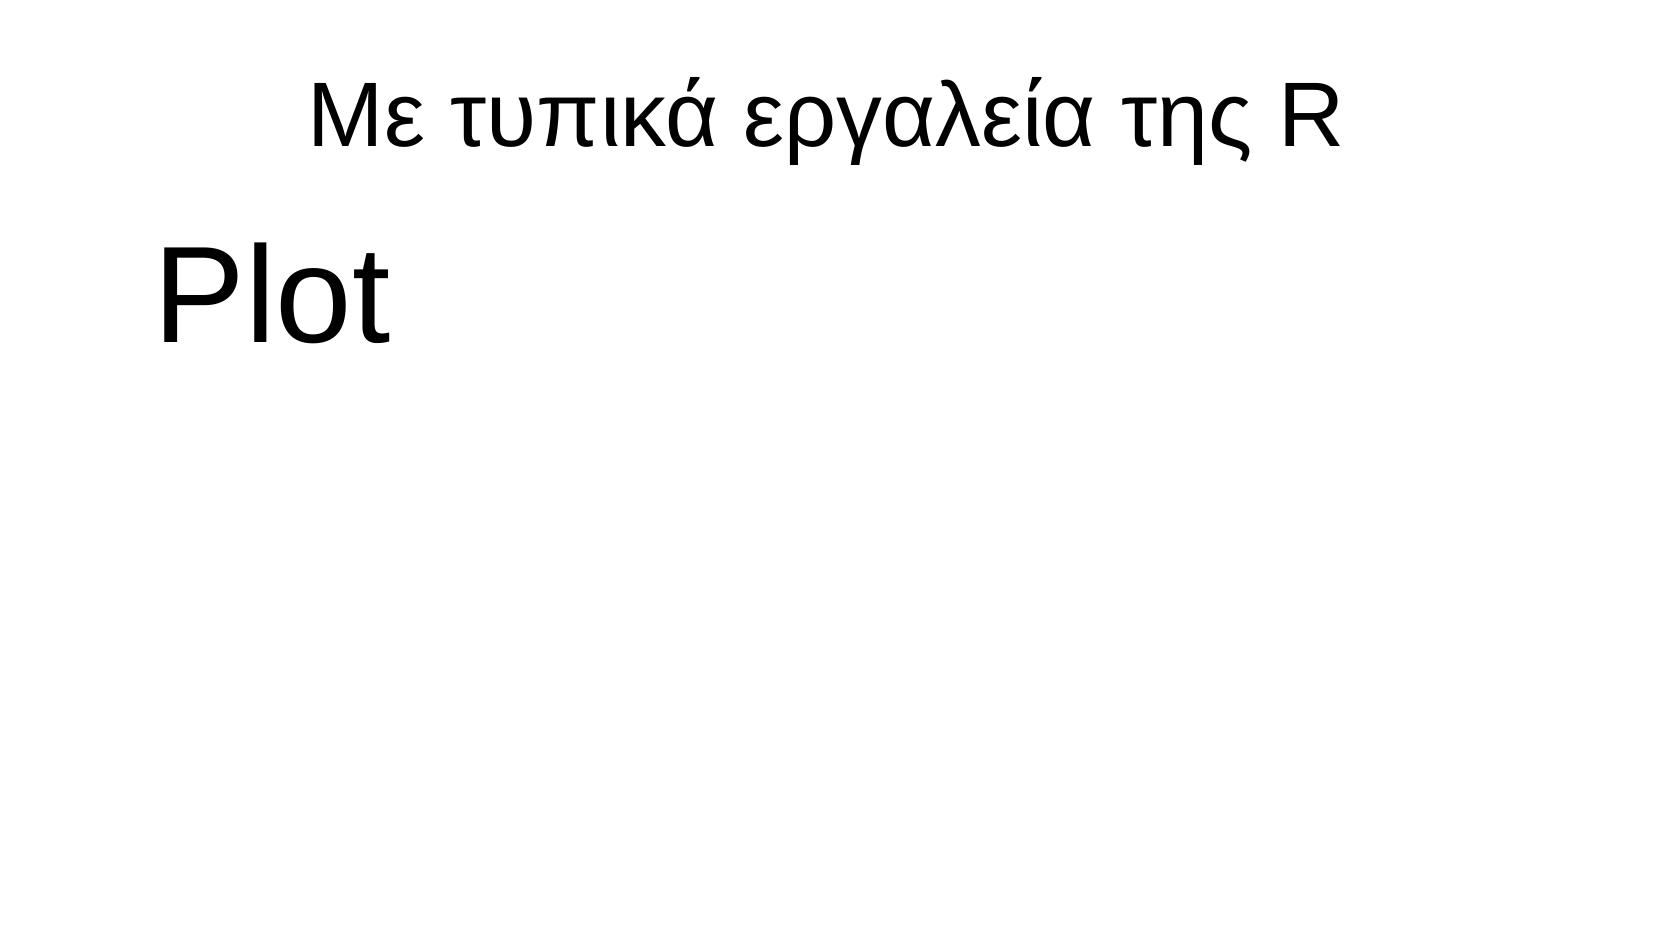

# Με τυπικά εργαλεία της R
Plot